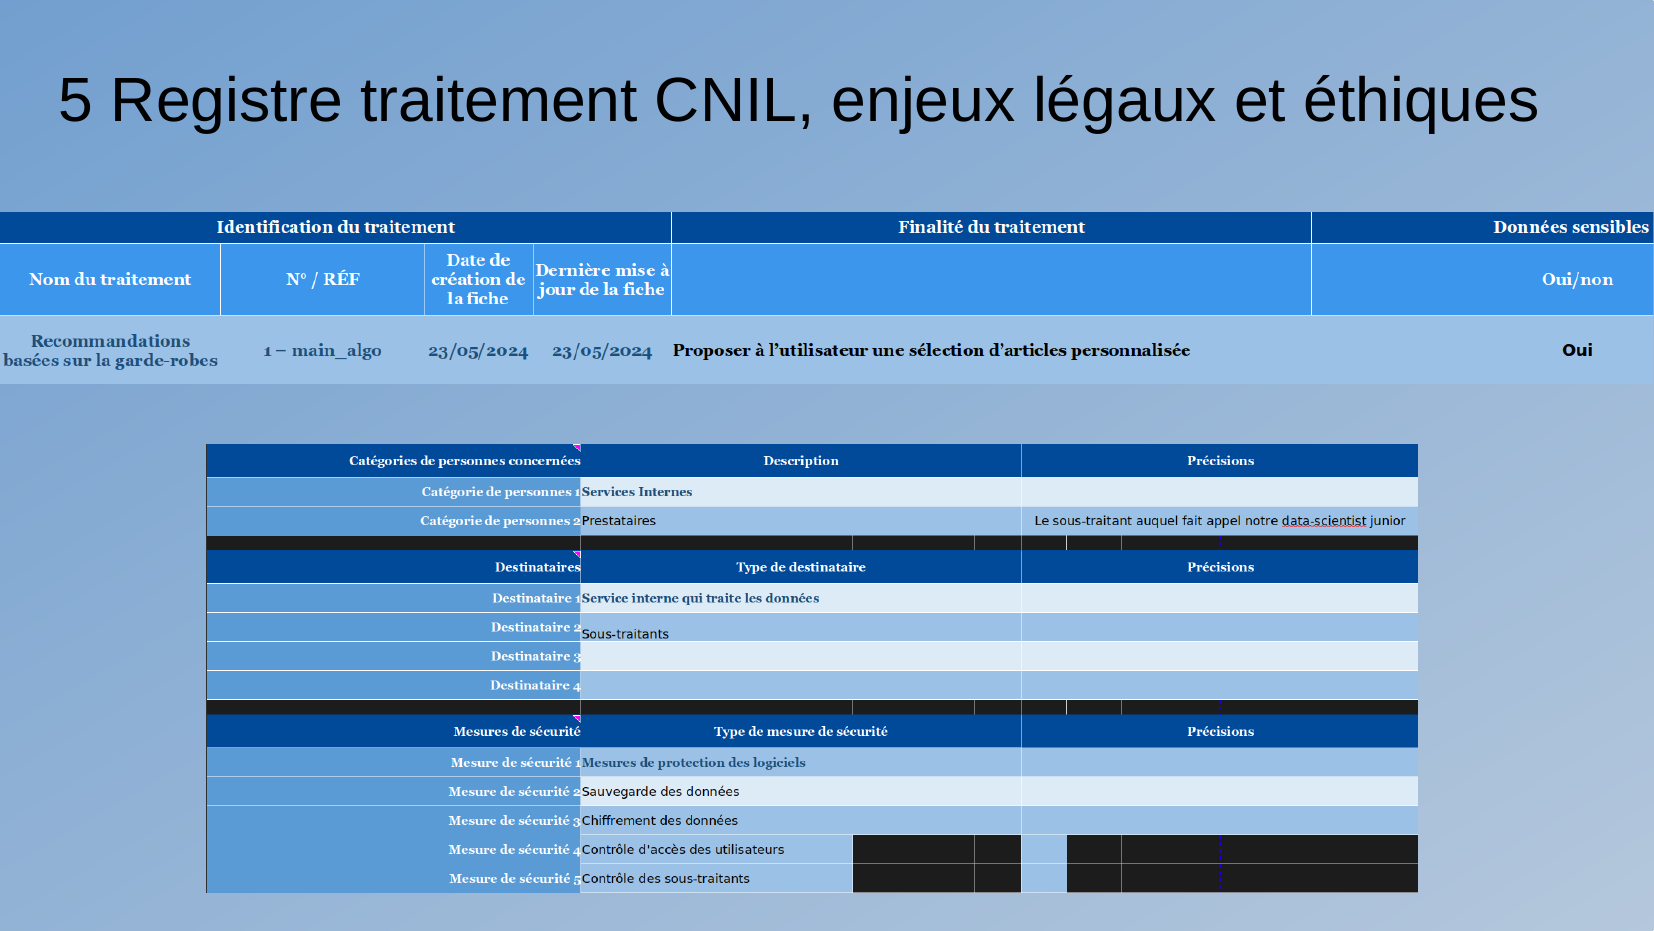

# 5 Registre traitement CNIL, enjeux légaux et éthiques